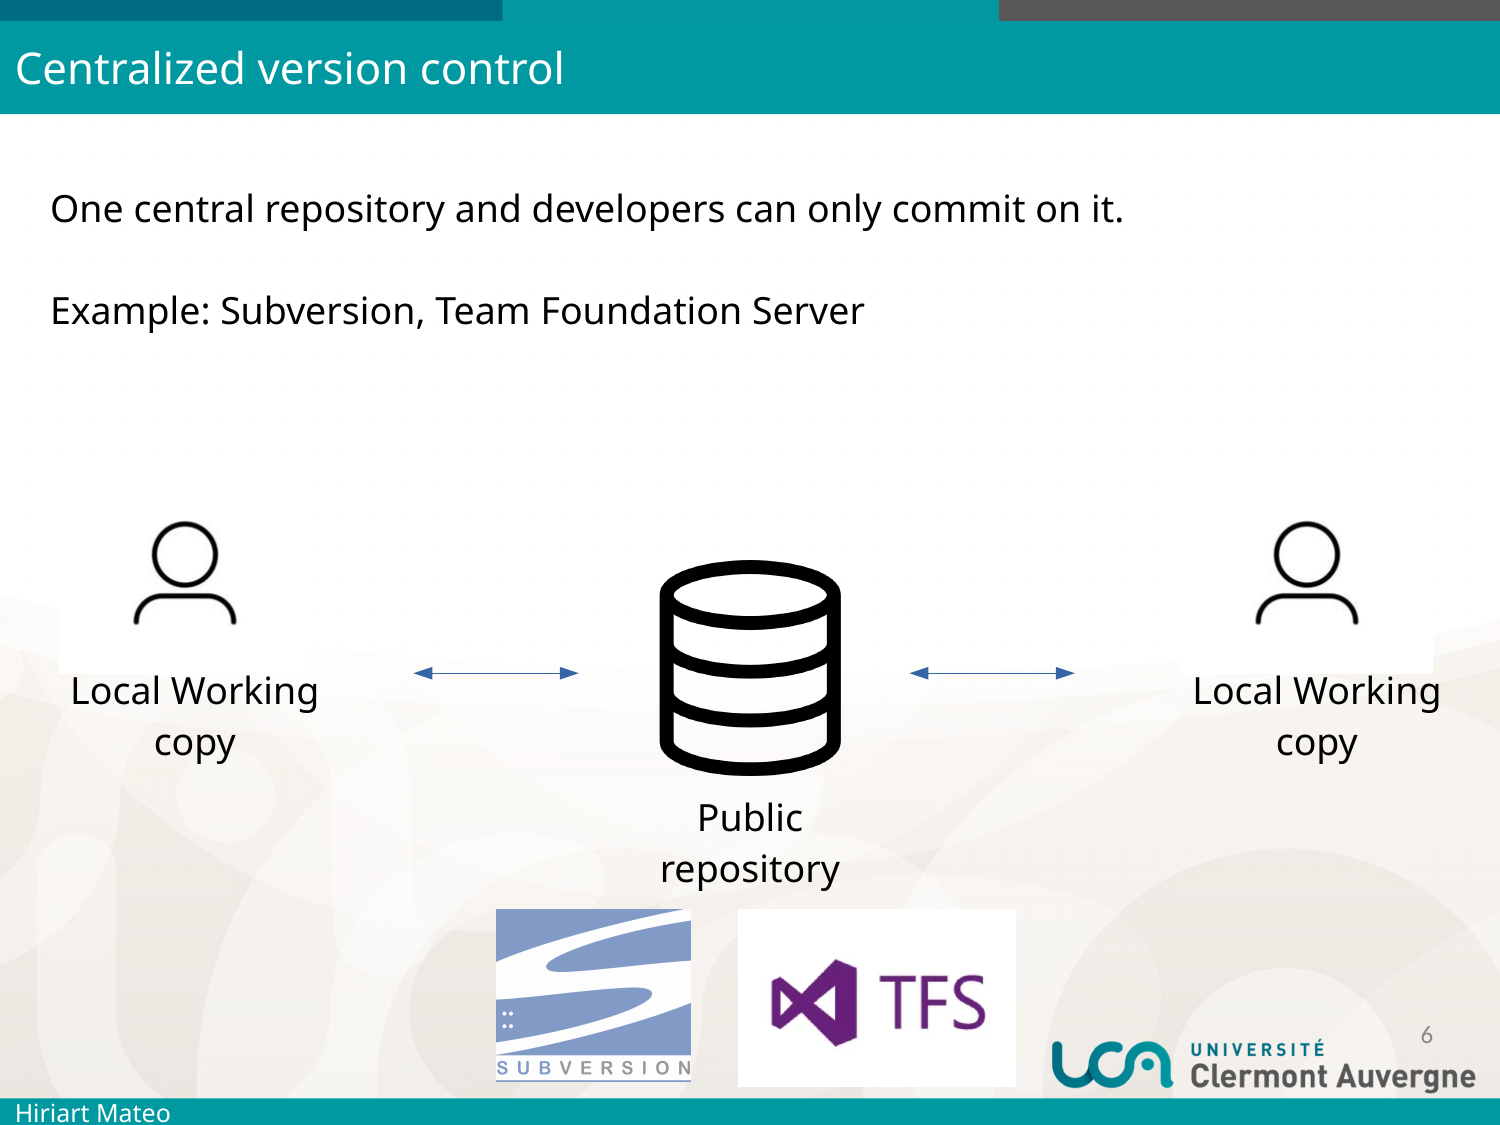

Centralized version control
One central repository and developers can only commit on it.
Example: Subversion, Team Foundation Server
Local Working copy
Local Working copy
Public repository
6
Hiriart Mateo